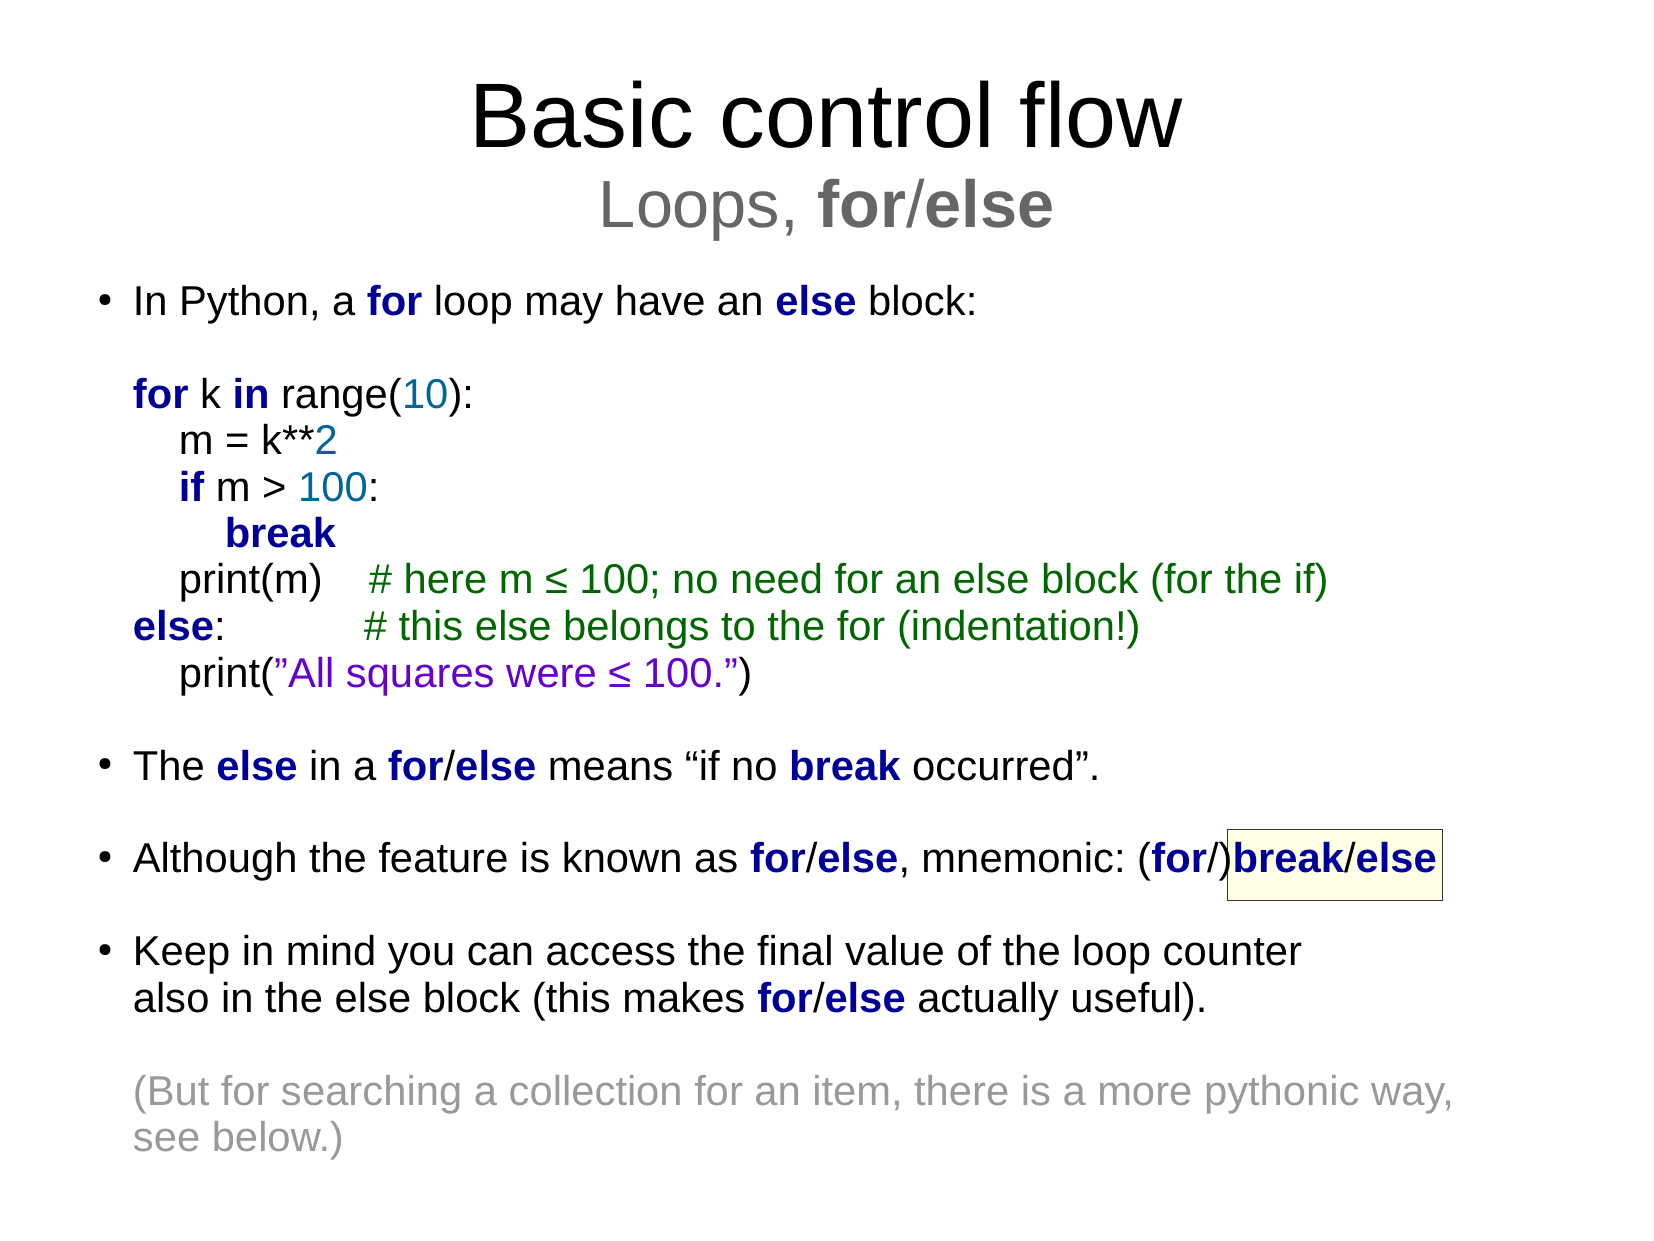

# Basic control flow Loops, for/else
In Python, a for loop may have an else block:
for k in range(10):
 m = k**2
 if m > 100:
 break
 print(m) # here m ≤ 100; no need for an else block (for the if)
else: # this else belongs to the for (indentation!)
 print(”All squares were ≤ 100.”)
The else in a for/else means “if no break occurred”.
Although the feature is known as for/else, mnemonic: (for/)break/else
Keep in mind you can access the final value of the loop counter
also in the else block (this makes for/else actually useful).
(But for searching a collection for an item, there is a more pythonic way,
see below.)